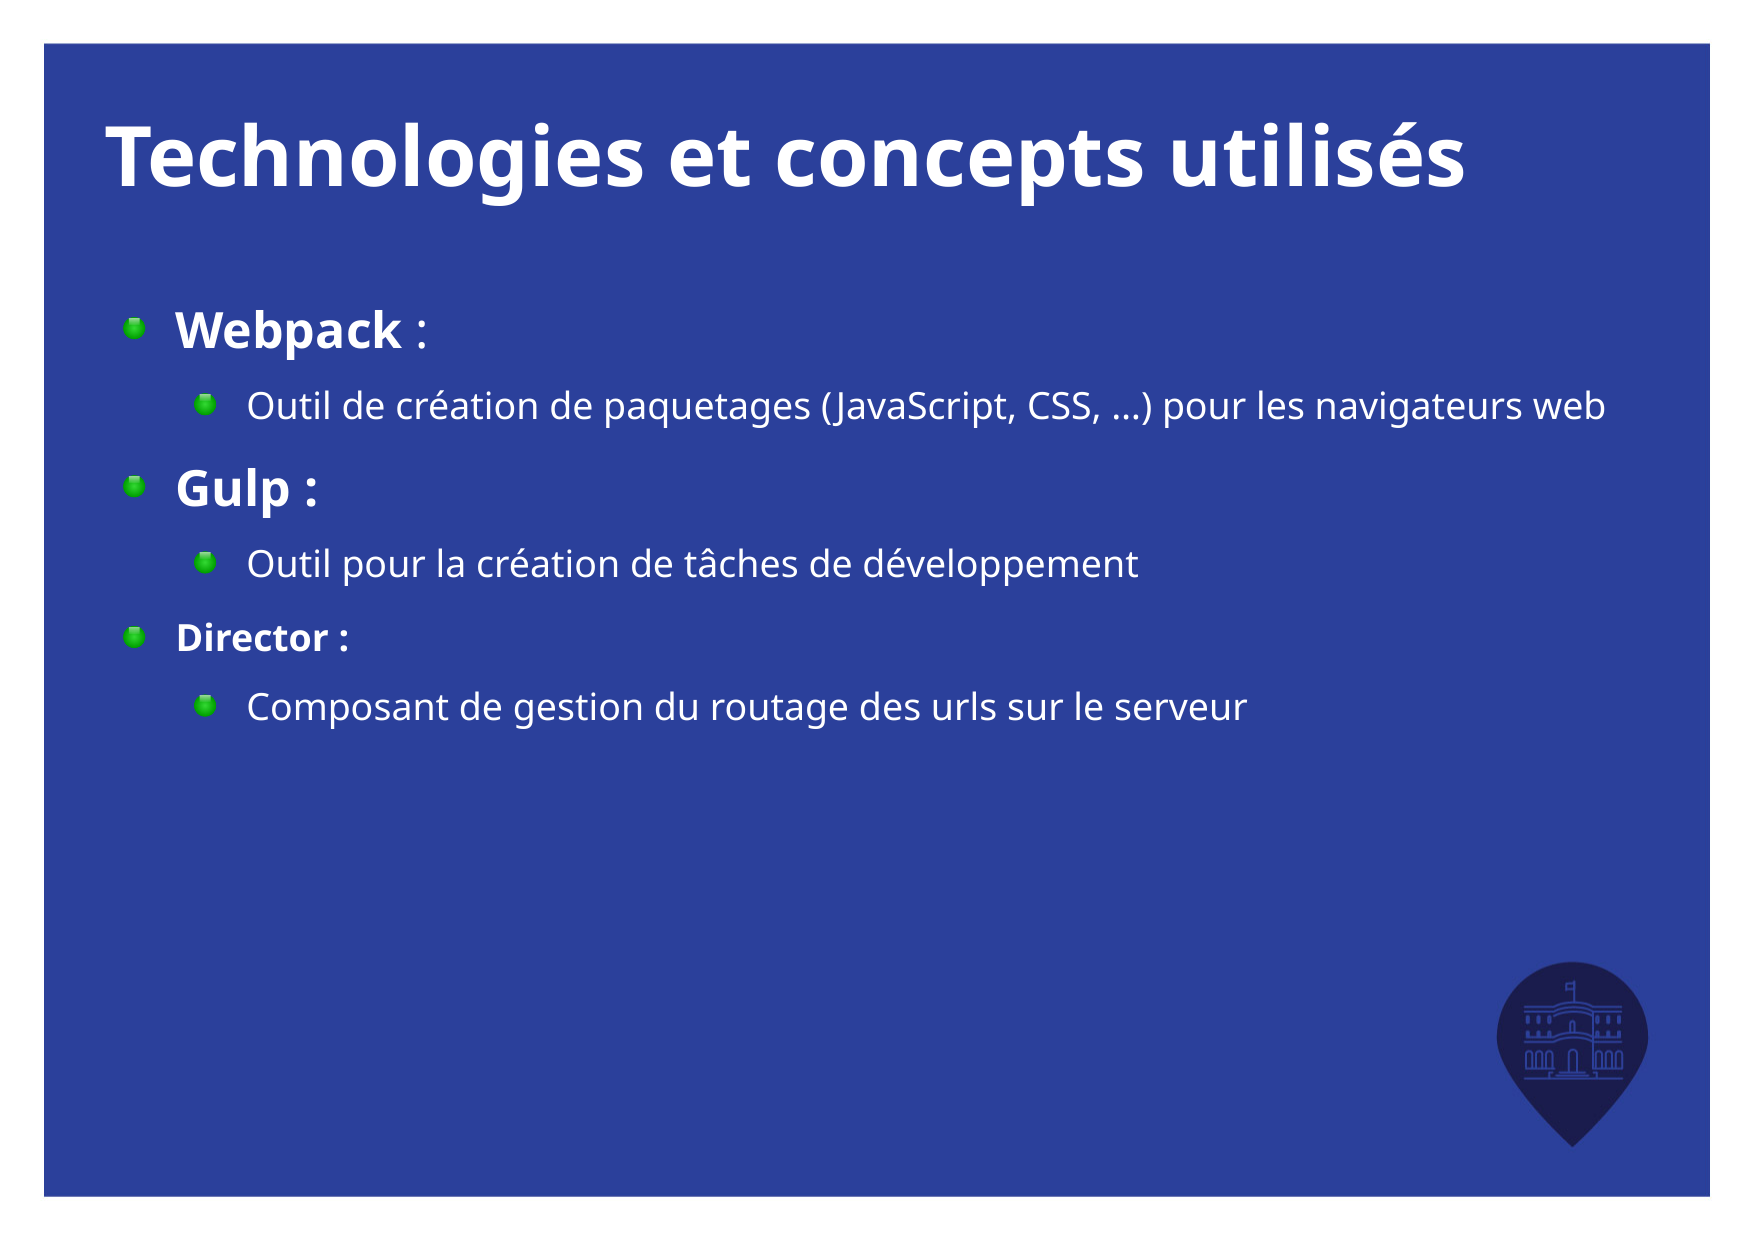

# Technologies et concepts utilisés
Webpack :
Outil de création de paquetages (JavaScript, CSS, …) pour les navigateurs web
Gulp :
Outil pour la création de tâches de développement
Director :
Composant de gestion du routage des urls sur le serveur